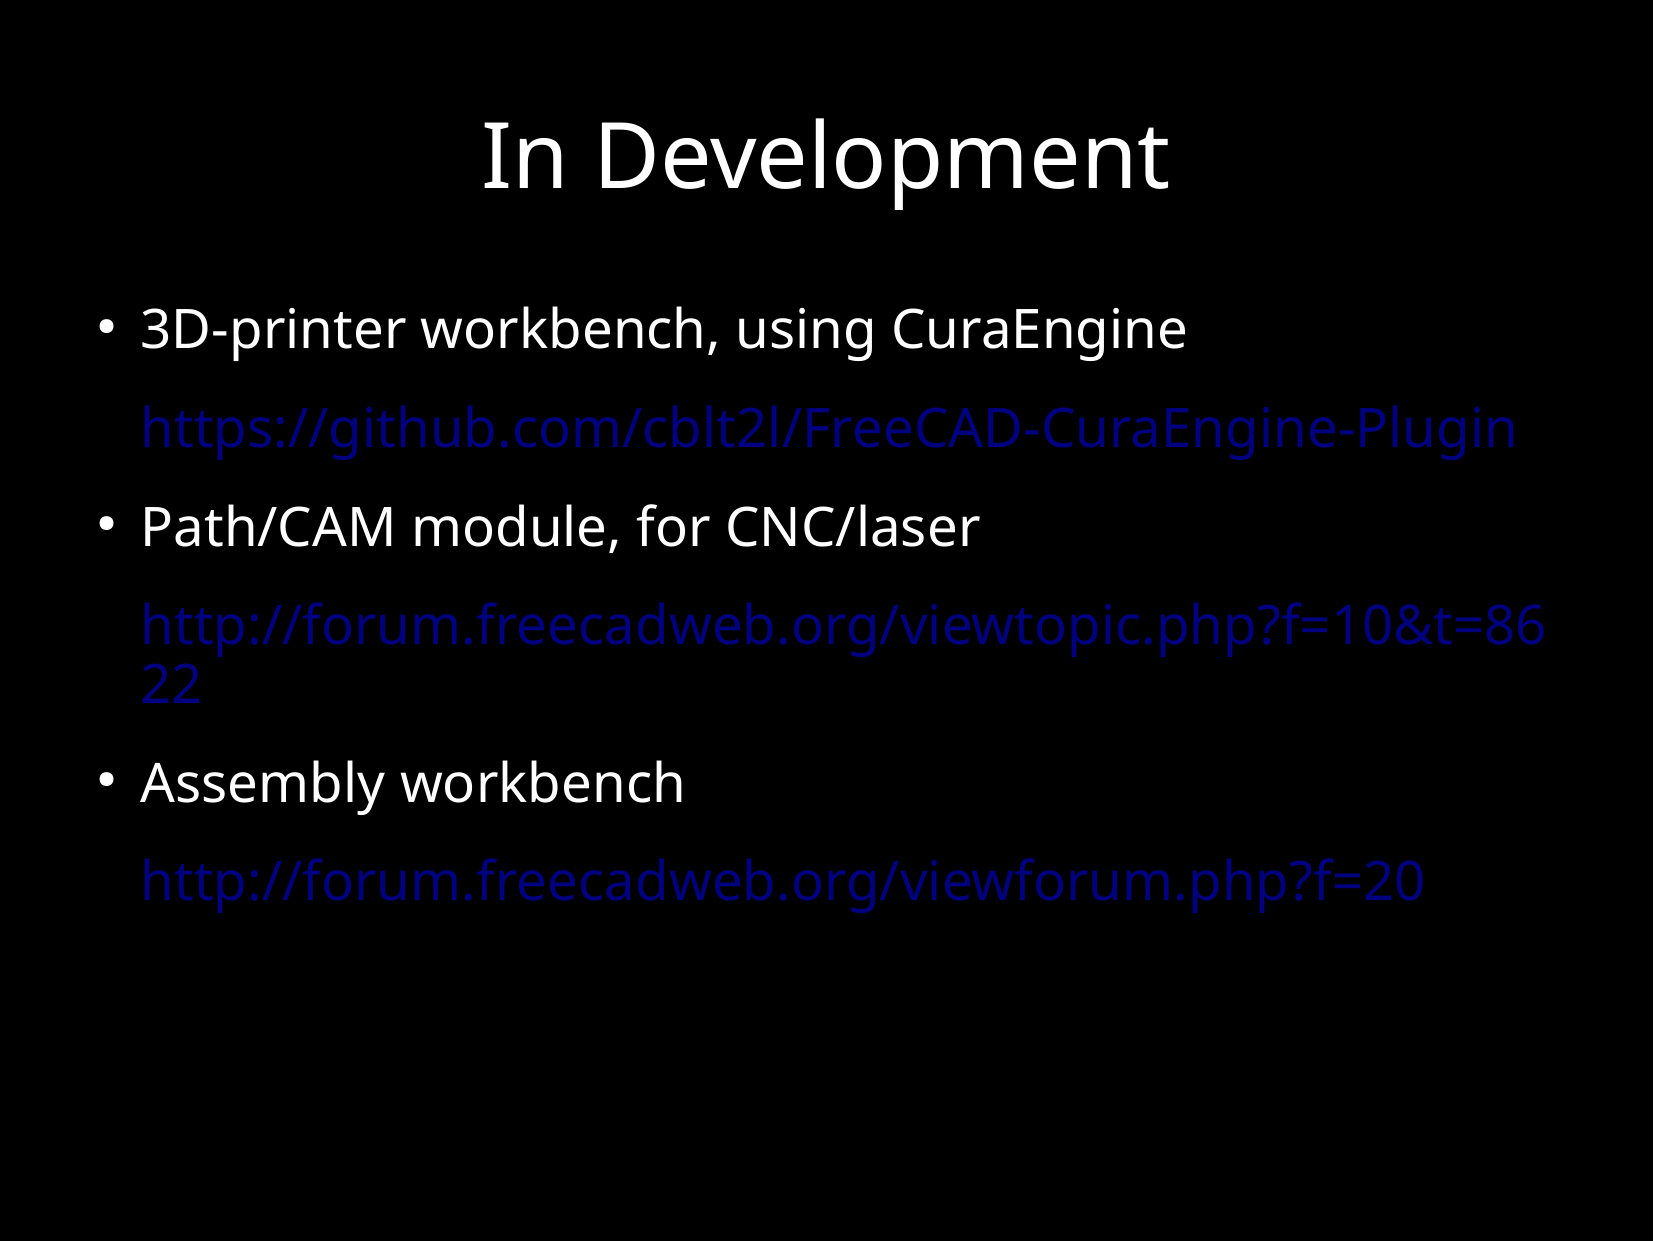

# In Development
3D-printer workbench, using CuraEngine
https://github.com/cblt2l/FreeCAD-CuraEngine-Plugin
Path/CAM module, for CNC/laser
http://forum.freecadweb.org/viewtopic.php?f=10&t=8622
Assembly workbench
http://forum.freecadweb.org/viewforum.php?f=20